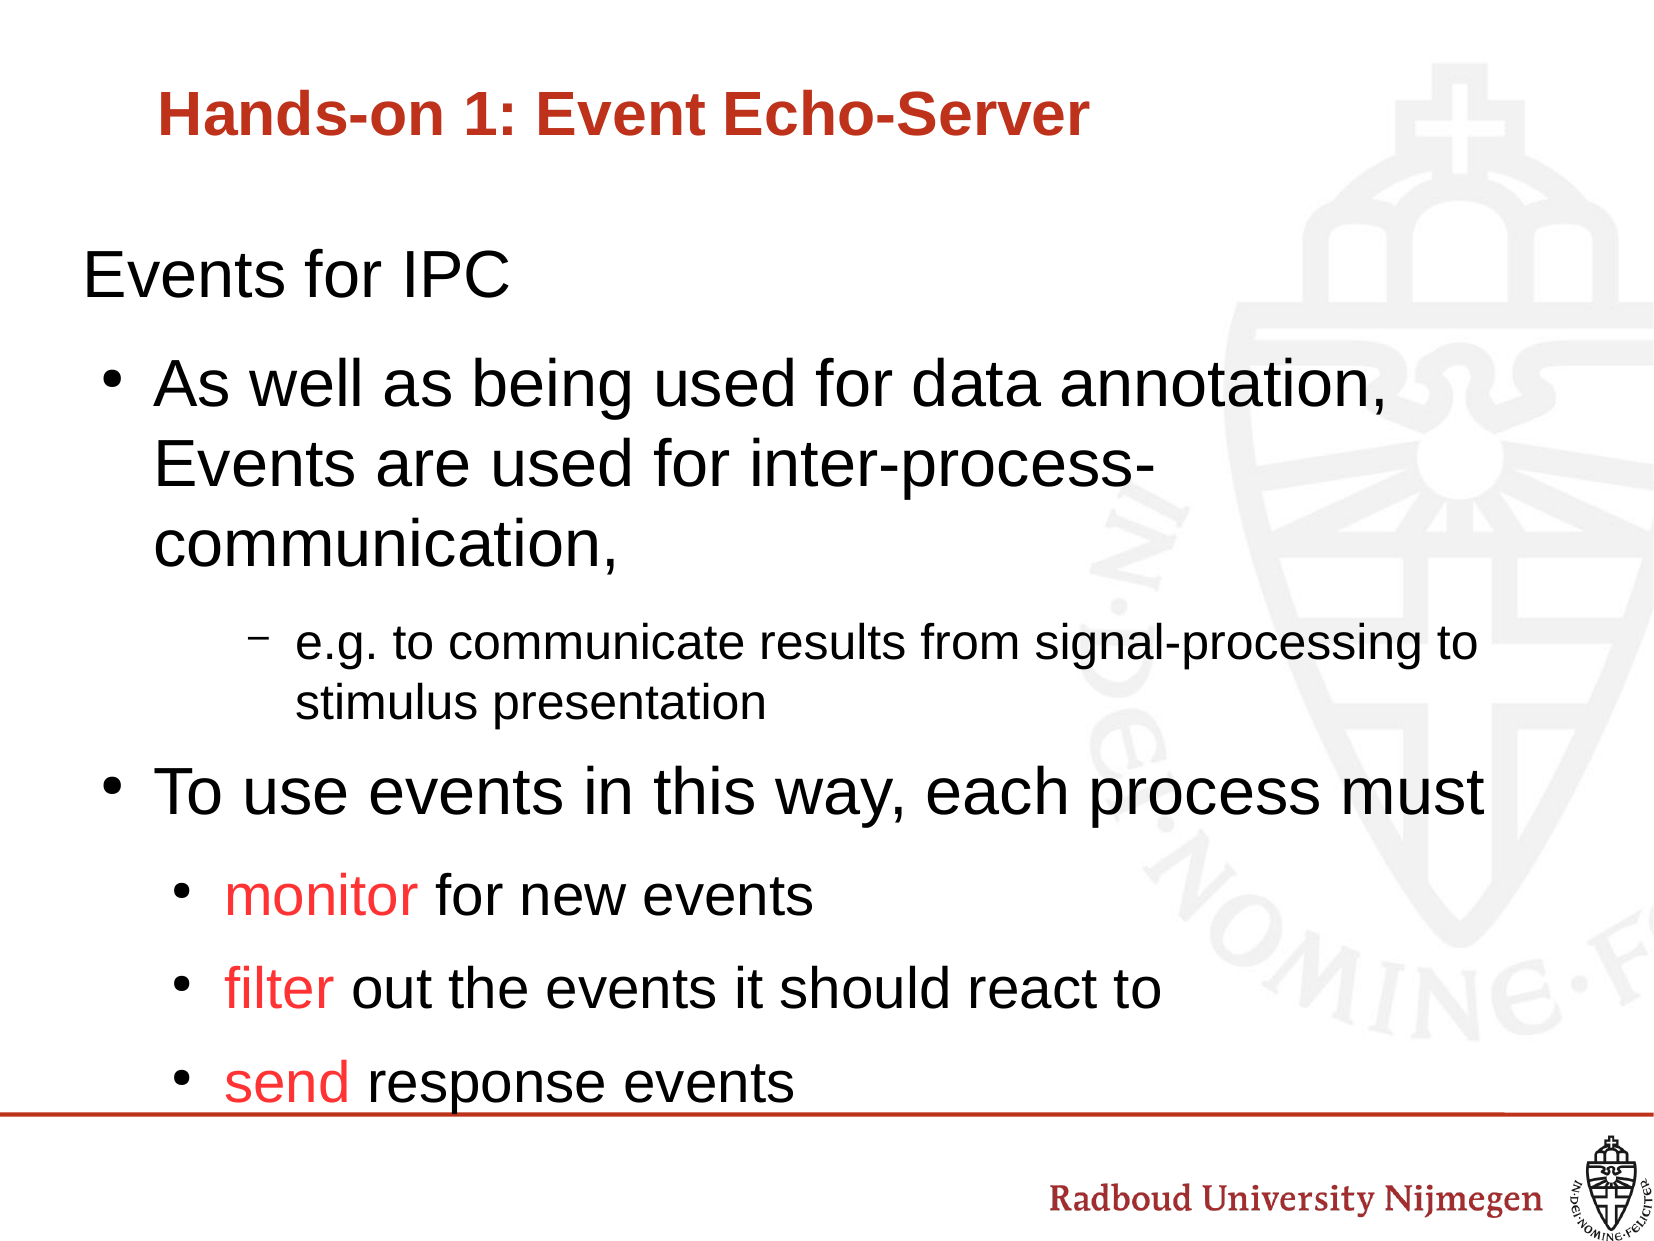

Hands-on 1: Event Echo-Server
# Events for IPC
As well as being used for data annotation, Events are used for inter-process-communication,
e.g. to communicate results from signal-processing to stimulus presentation
To use events in this way, each process must
monitor for new events
filter out the events it should react to
send response events